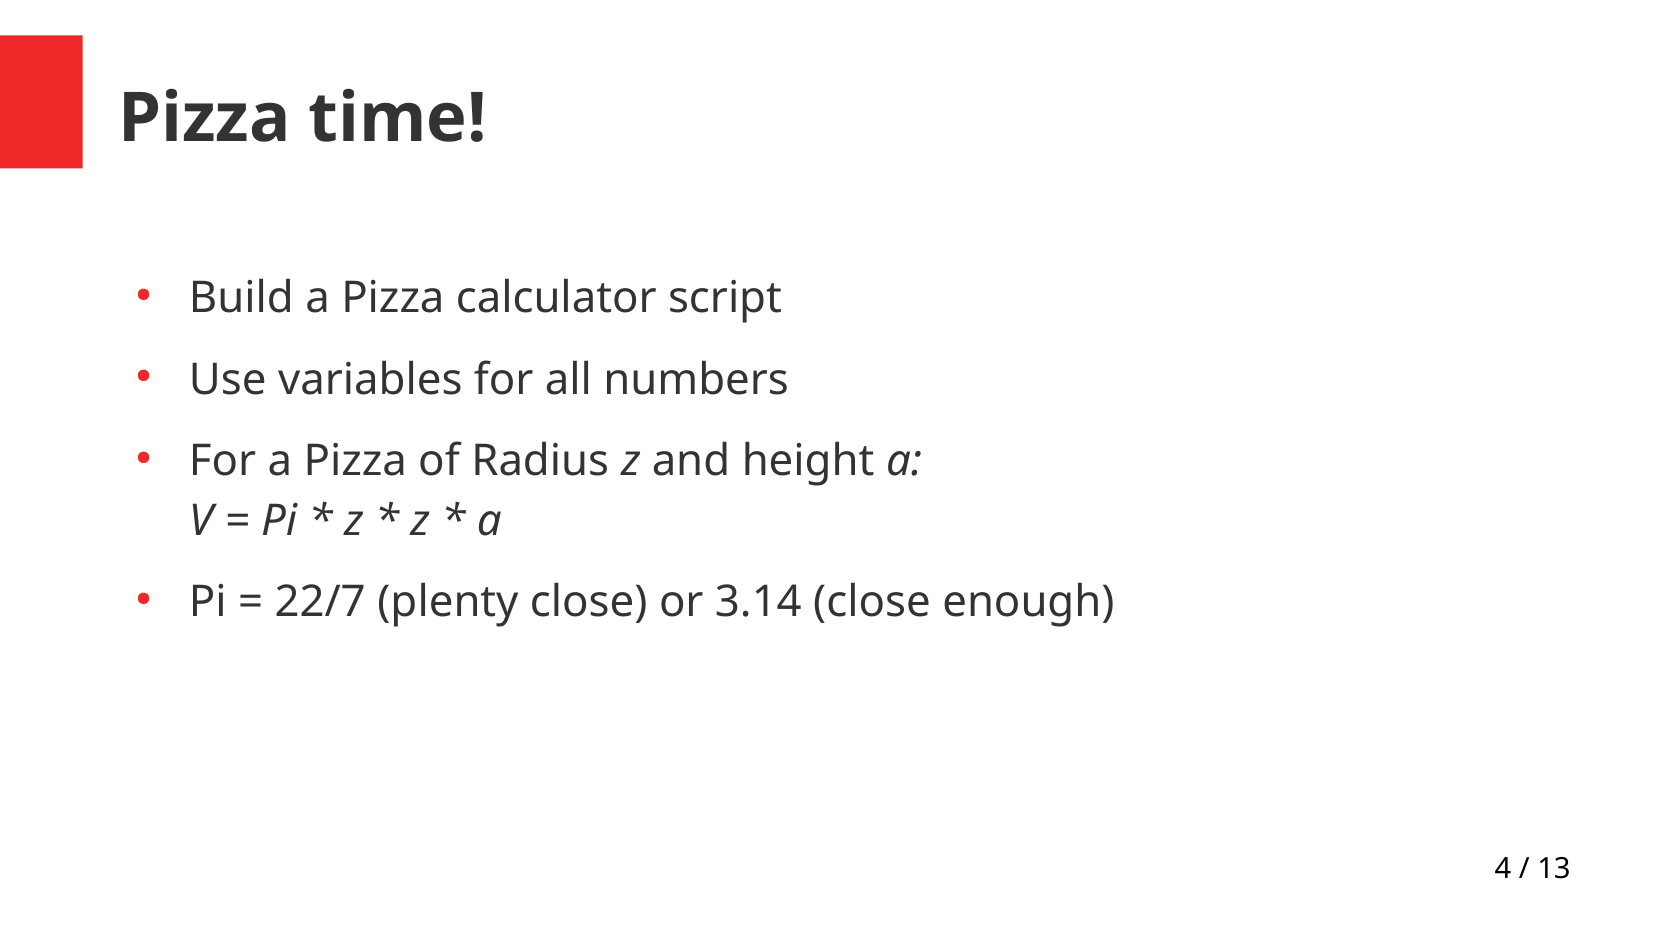

# Pizza time!
Build a Pizza calculator script
Use variables for all numbers
For a Pizza of Radius z and height a:
V = Pi * z * z * a
Pi = 22/7 (plenty close) or 3.14 (close enough)
4